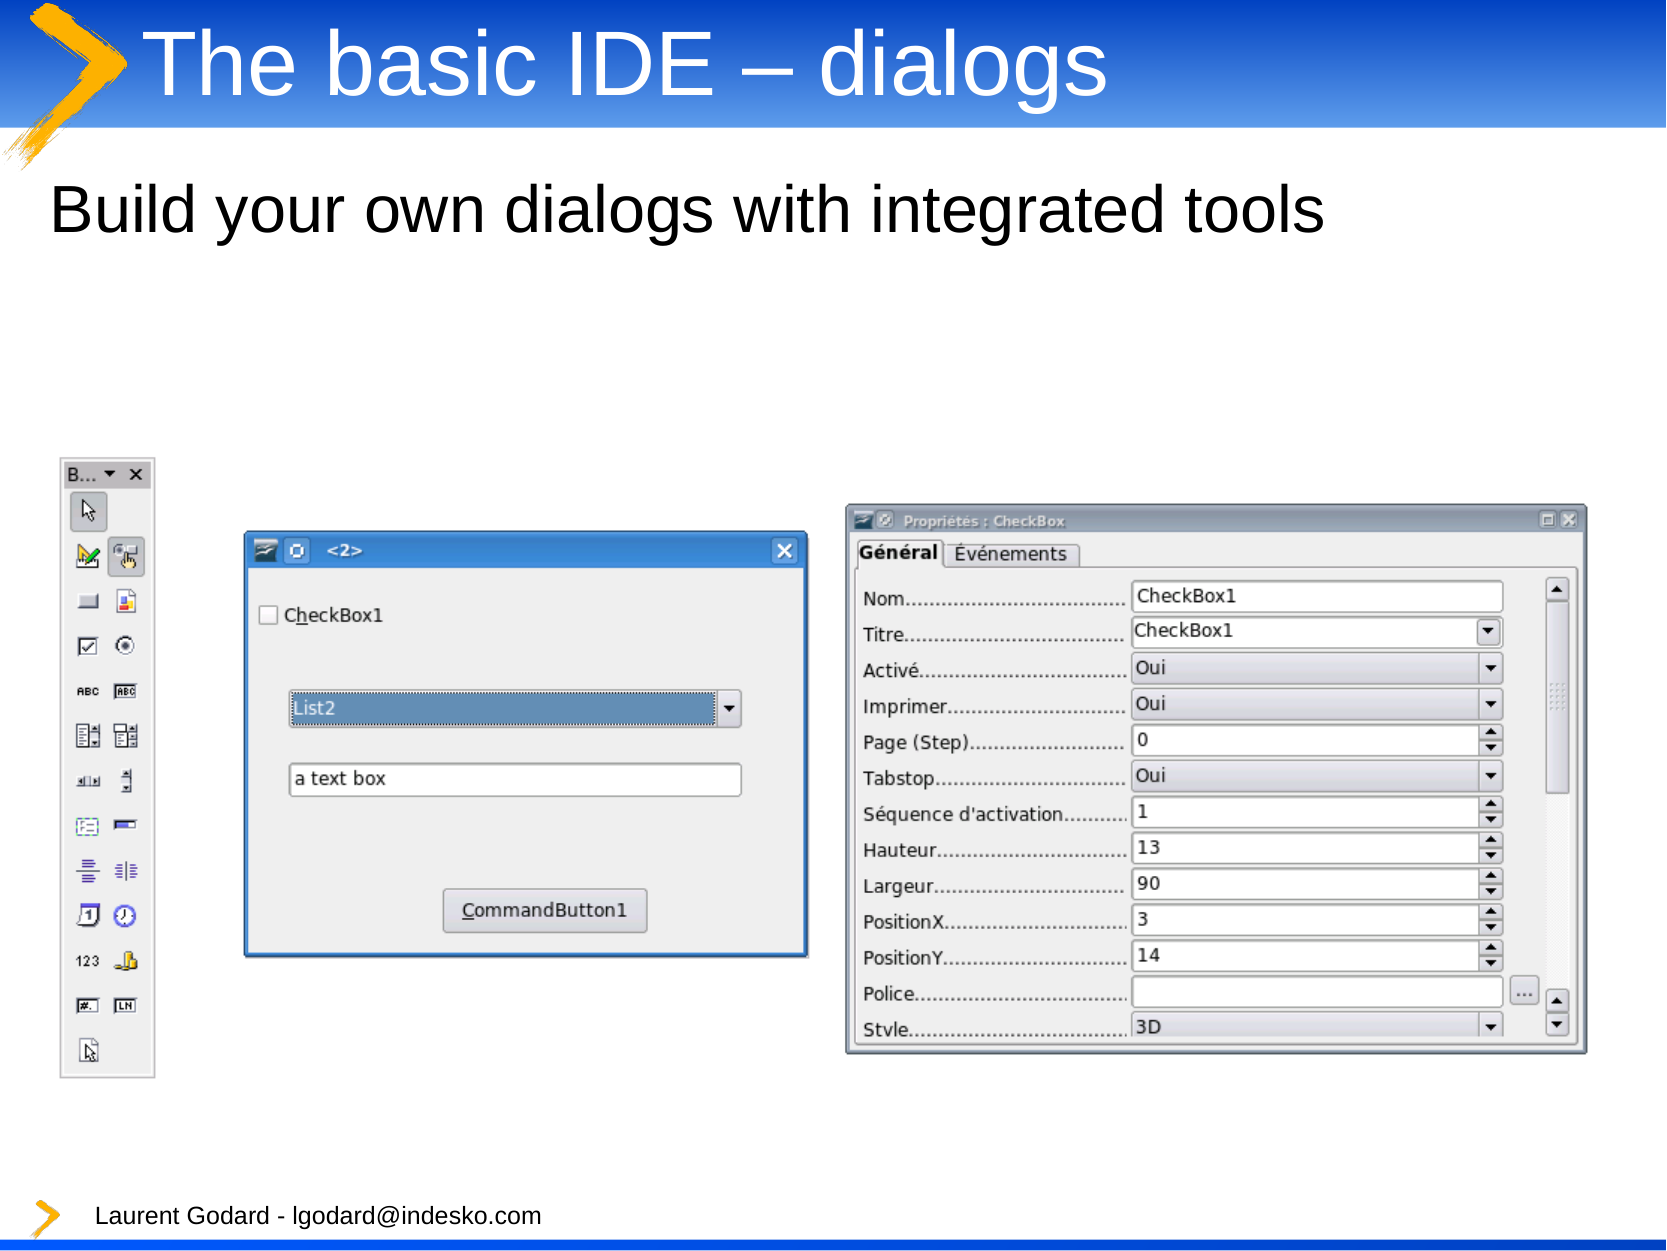

# The basic IDE – dialogs
Build your own dialogs with integrated tools